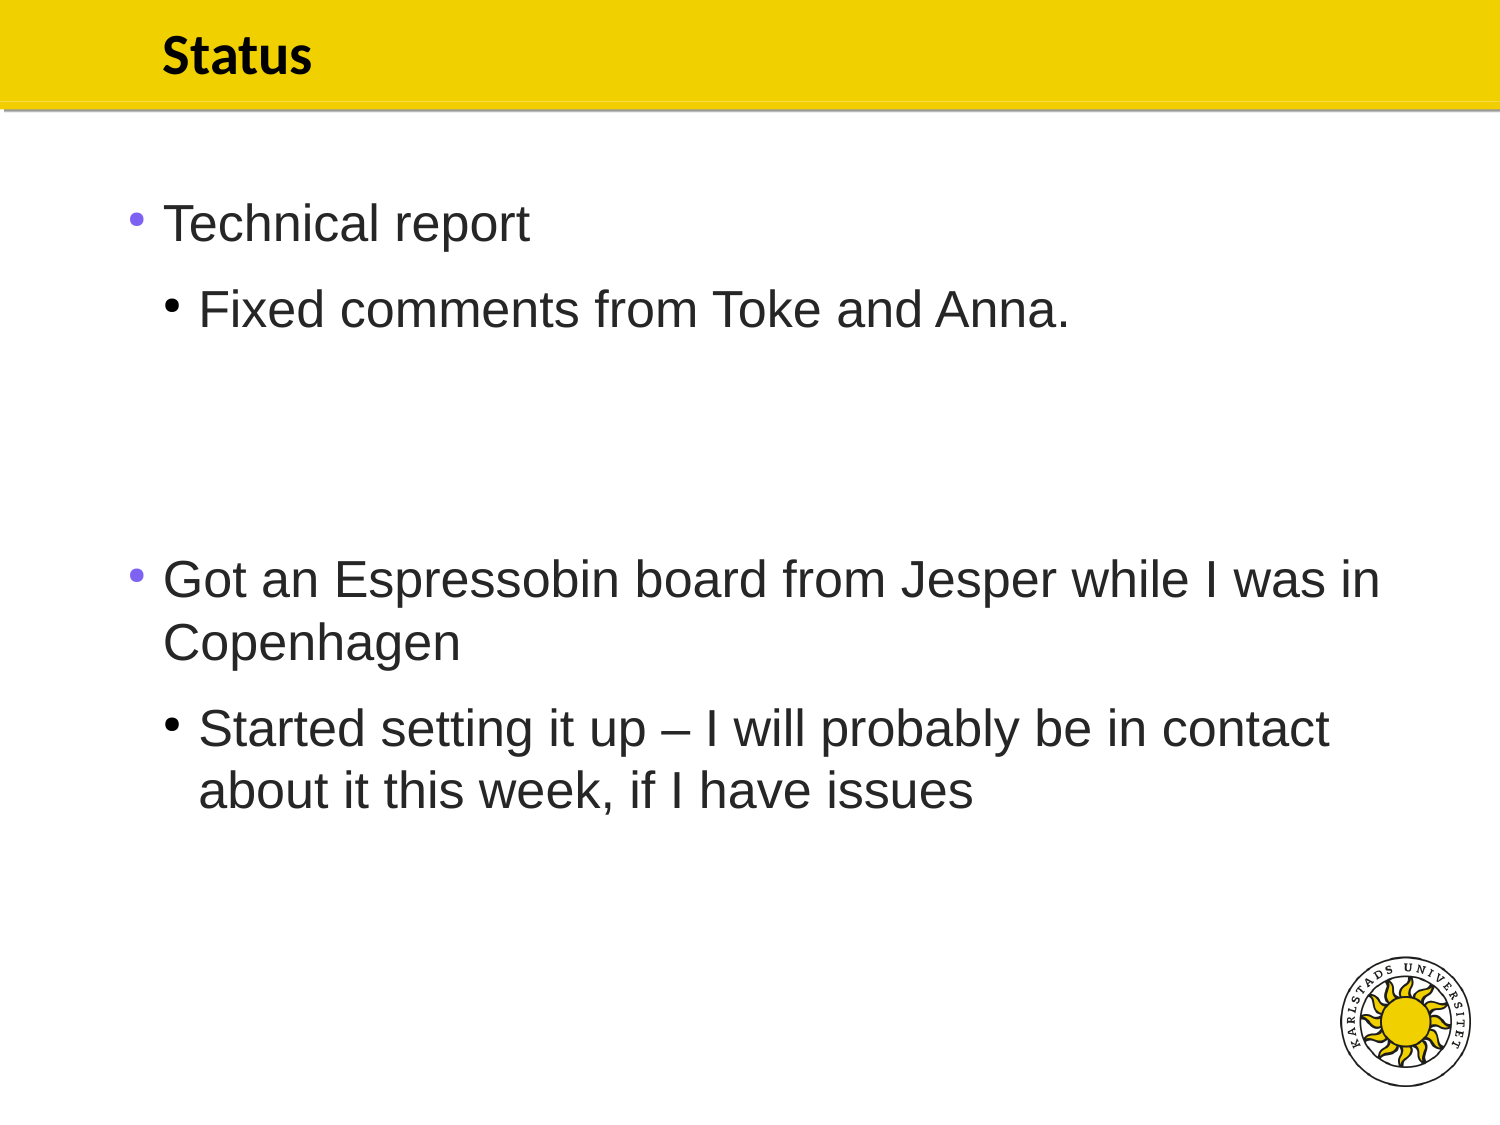

# Status
Technical report
Fixed comments from Toke and Anna.
Got an Espressobin board from Jesper while I was in Copenhagen
Started setting it up – I will probably be in contact about it this week, if I have issues